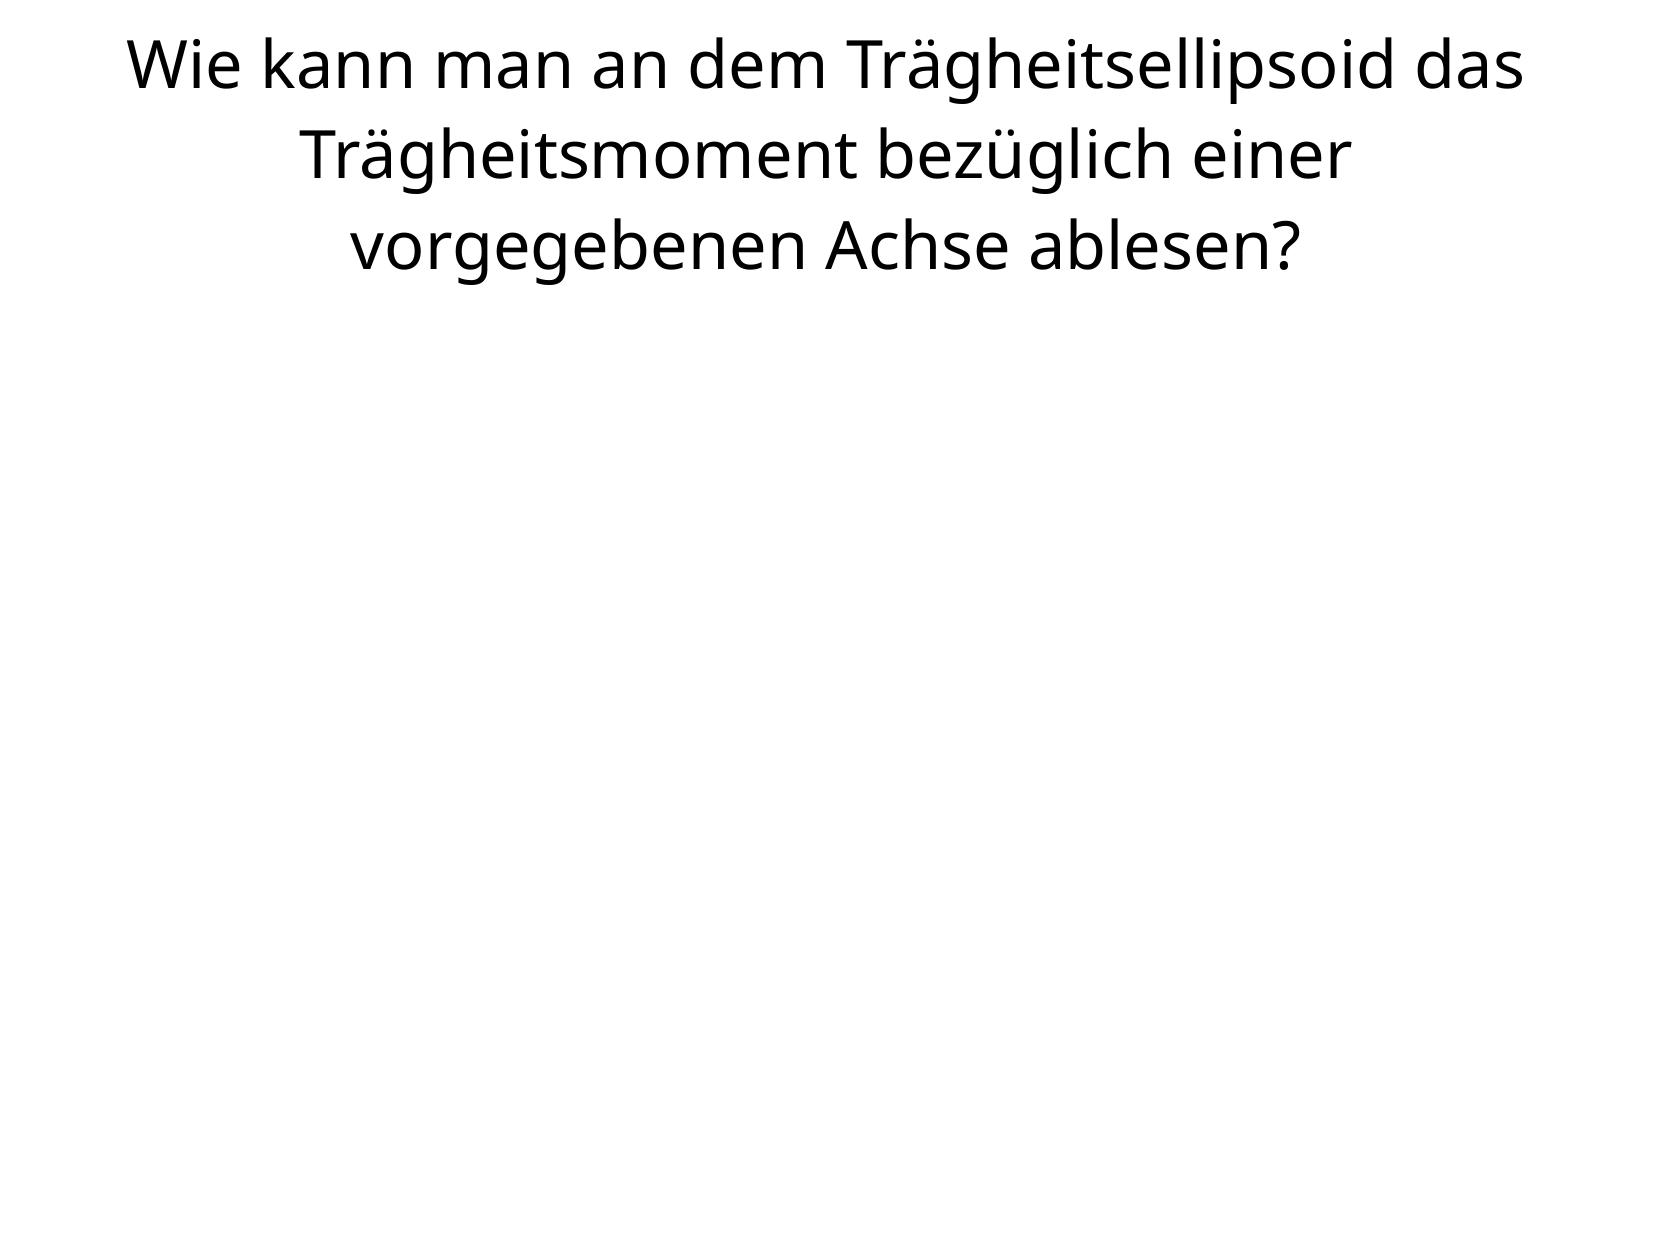

# Wie kann man an dem Trägheitsellipsoid das Trägheitsmoment bezüglich einer vorgegebenen Achse ablesen?